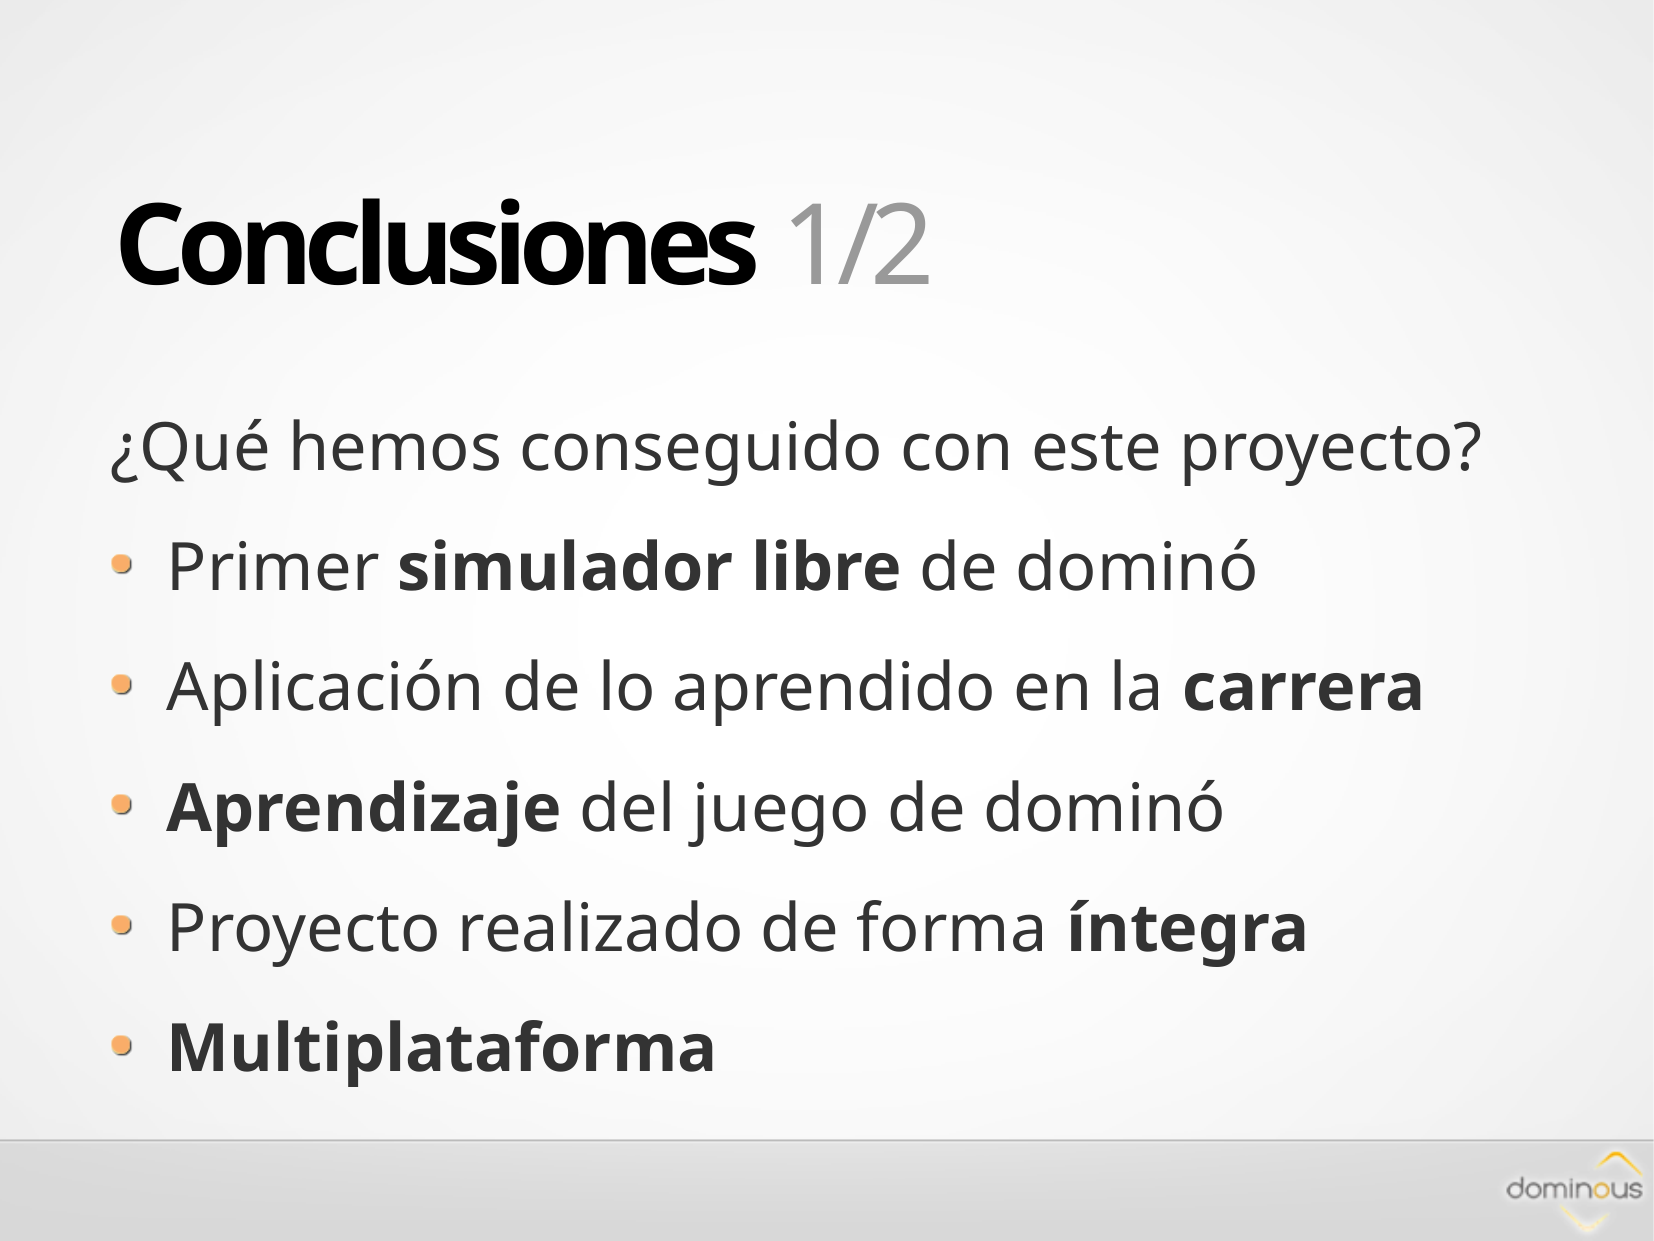

Conclusiones 1/2
¿Qué hemos conseguido con este proyecto?
Primer simulador libre de dominó
Aplicación de lo aprendido en la carrera
Aprendizaje del juego de dominó
Proyecto realizado de forma íntegra
Multiplataforma